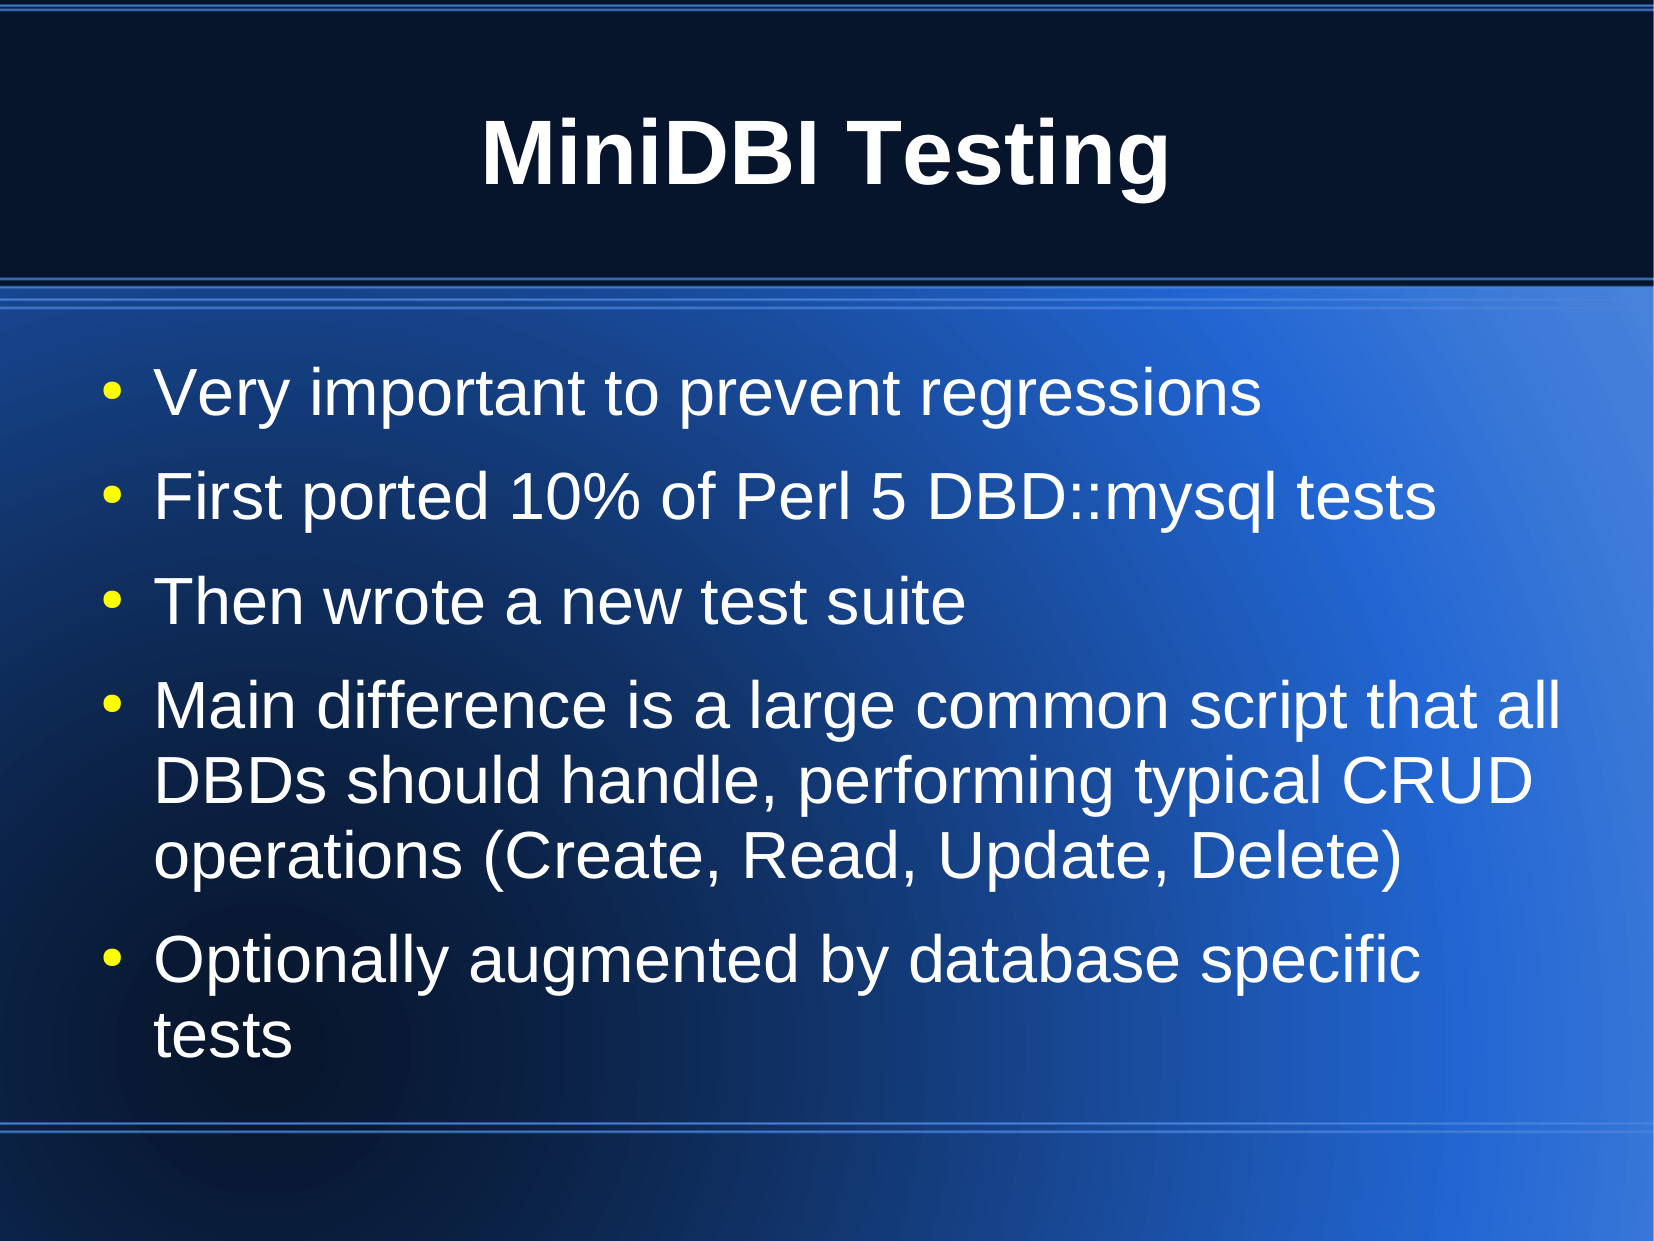

# MiniDBI Testing
Very important to prevent regressions
First ported 10% of Perl 5 DBD::mysql tests
Then wrote a new test suite
Main difference is a large common script that all DBDs should handle, performing typical CRUD operations (Create, Read, Update, Delete)
Optionally augmented by database specific tests